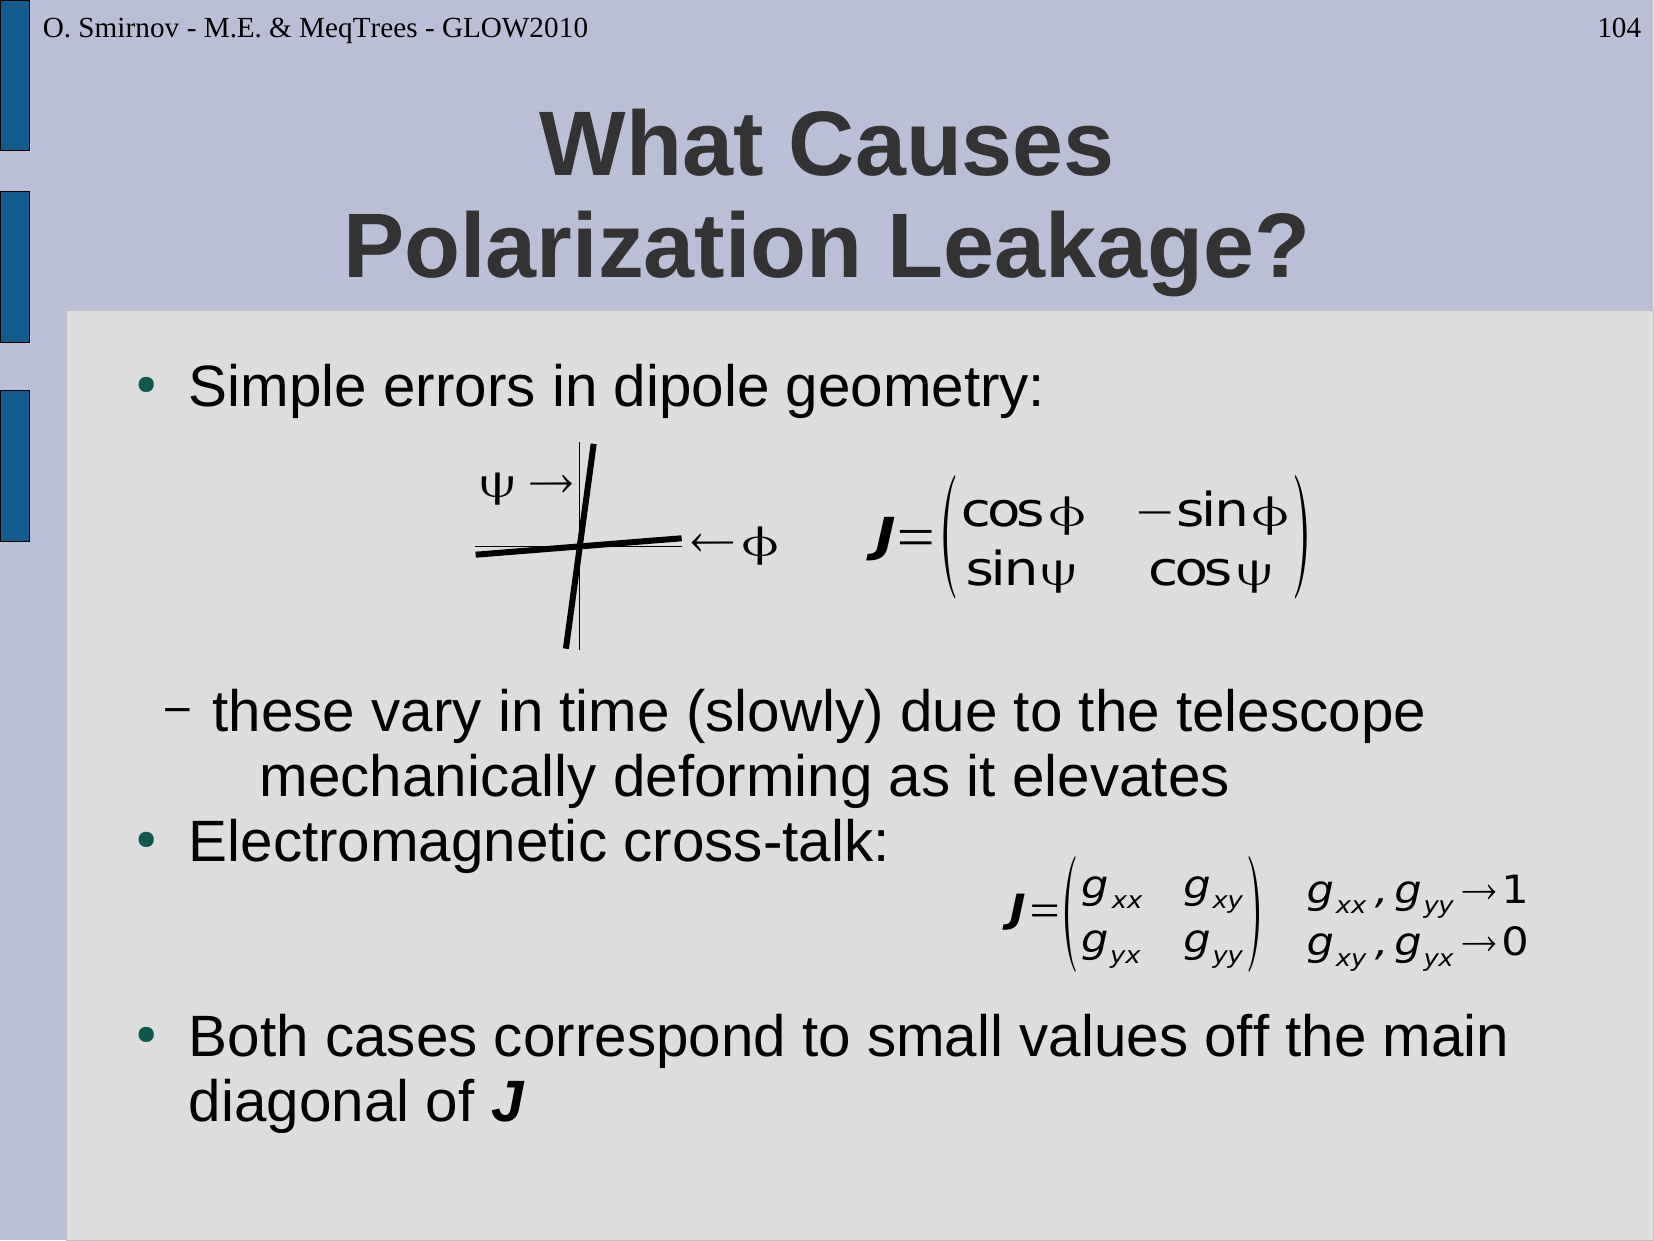

O. Smirnov - M.E. & MeqTrees - GLOW2010
104
# What Causes Polarization Leakage?
Simple errors in dipole geometry:
these vary in time (slowly) due to the telescope mechanically deforming as it elevates
Electromagnetic cross-talk:
Both cases correspond to small values off the main diagonal of J